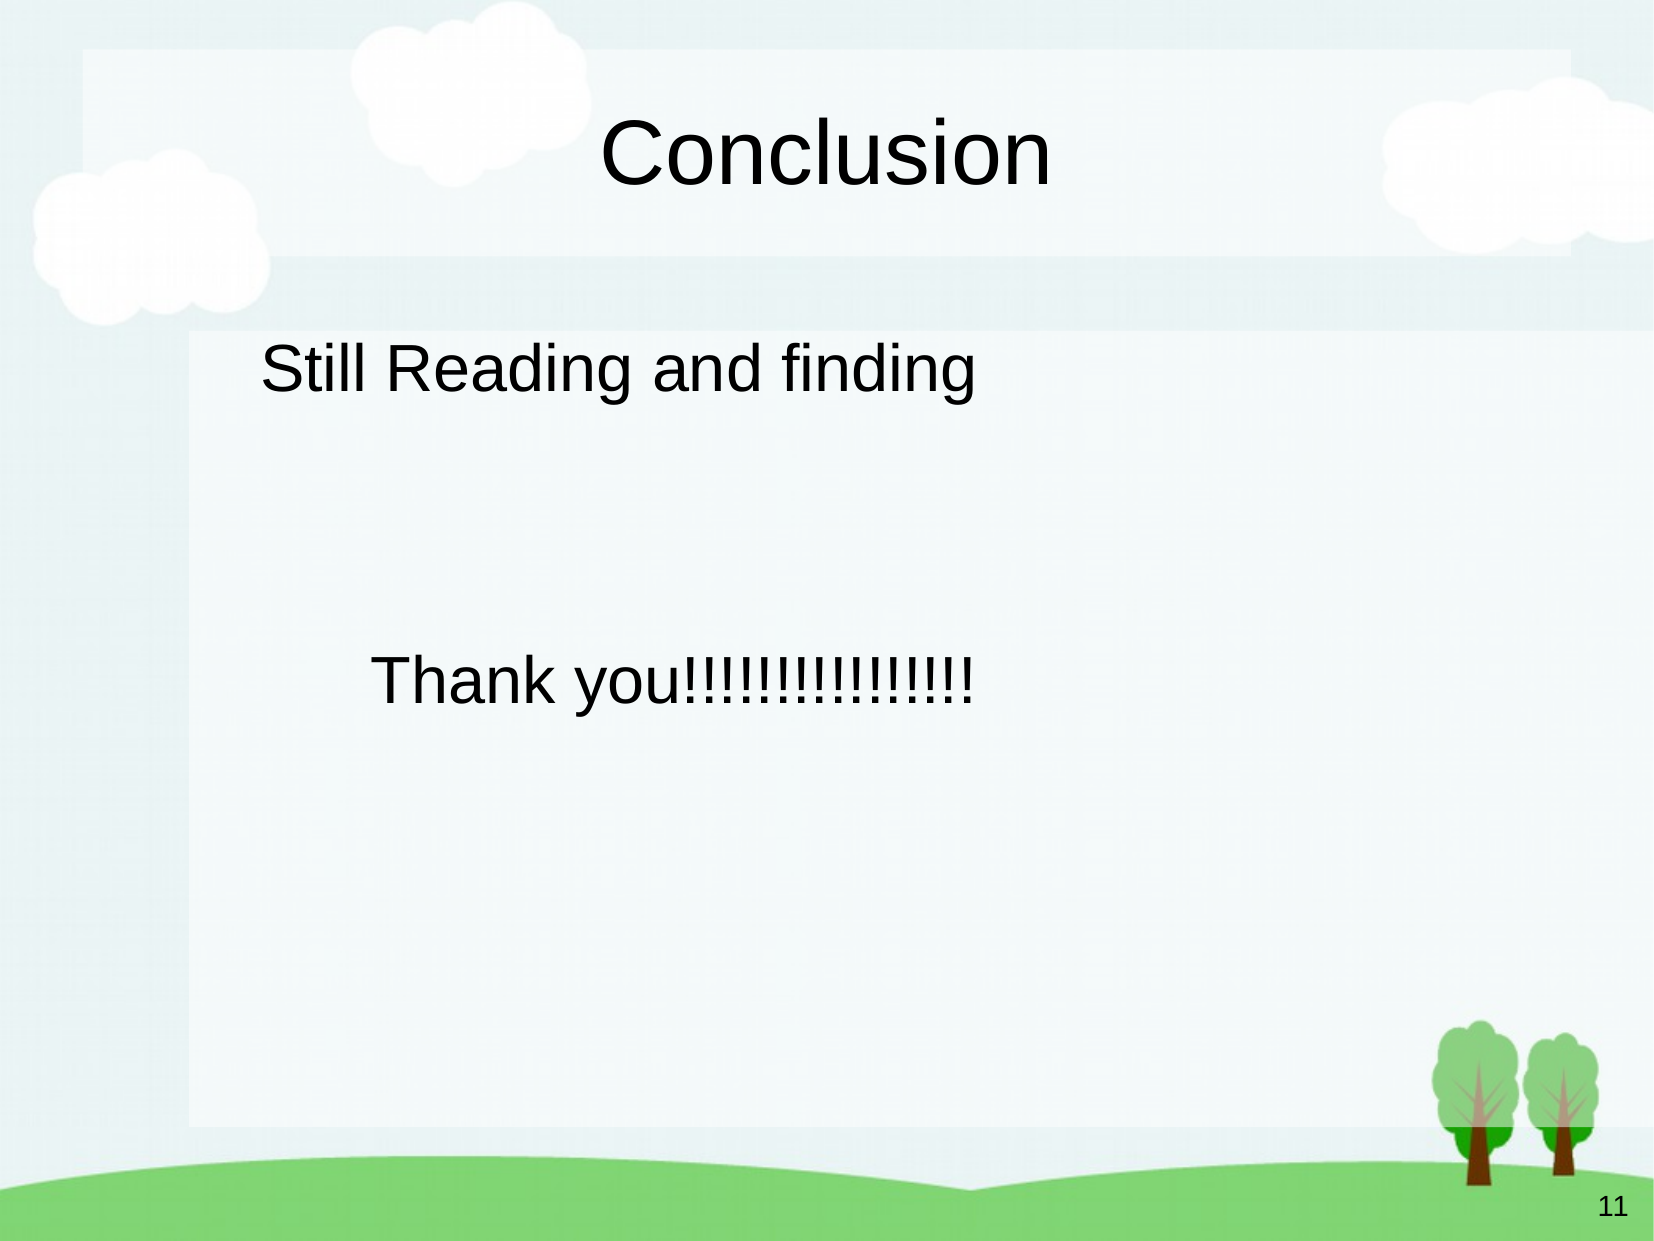

# Conclusion
Still Reading and finding
 Thank you!!!!!!!!!!!!!!!!
11